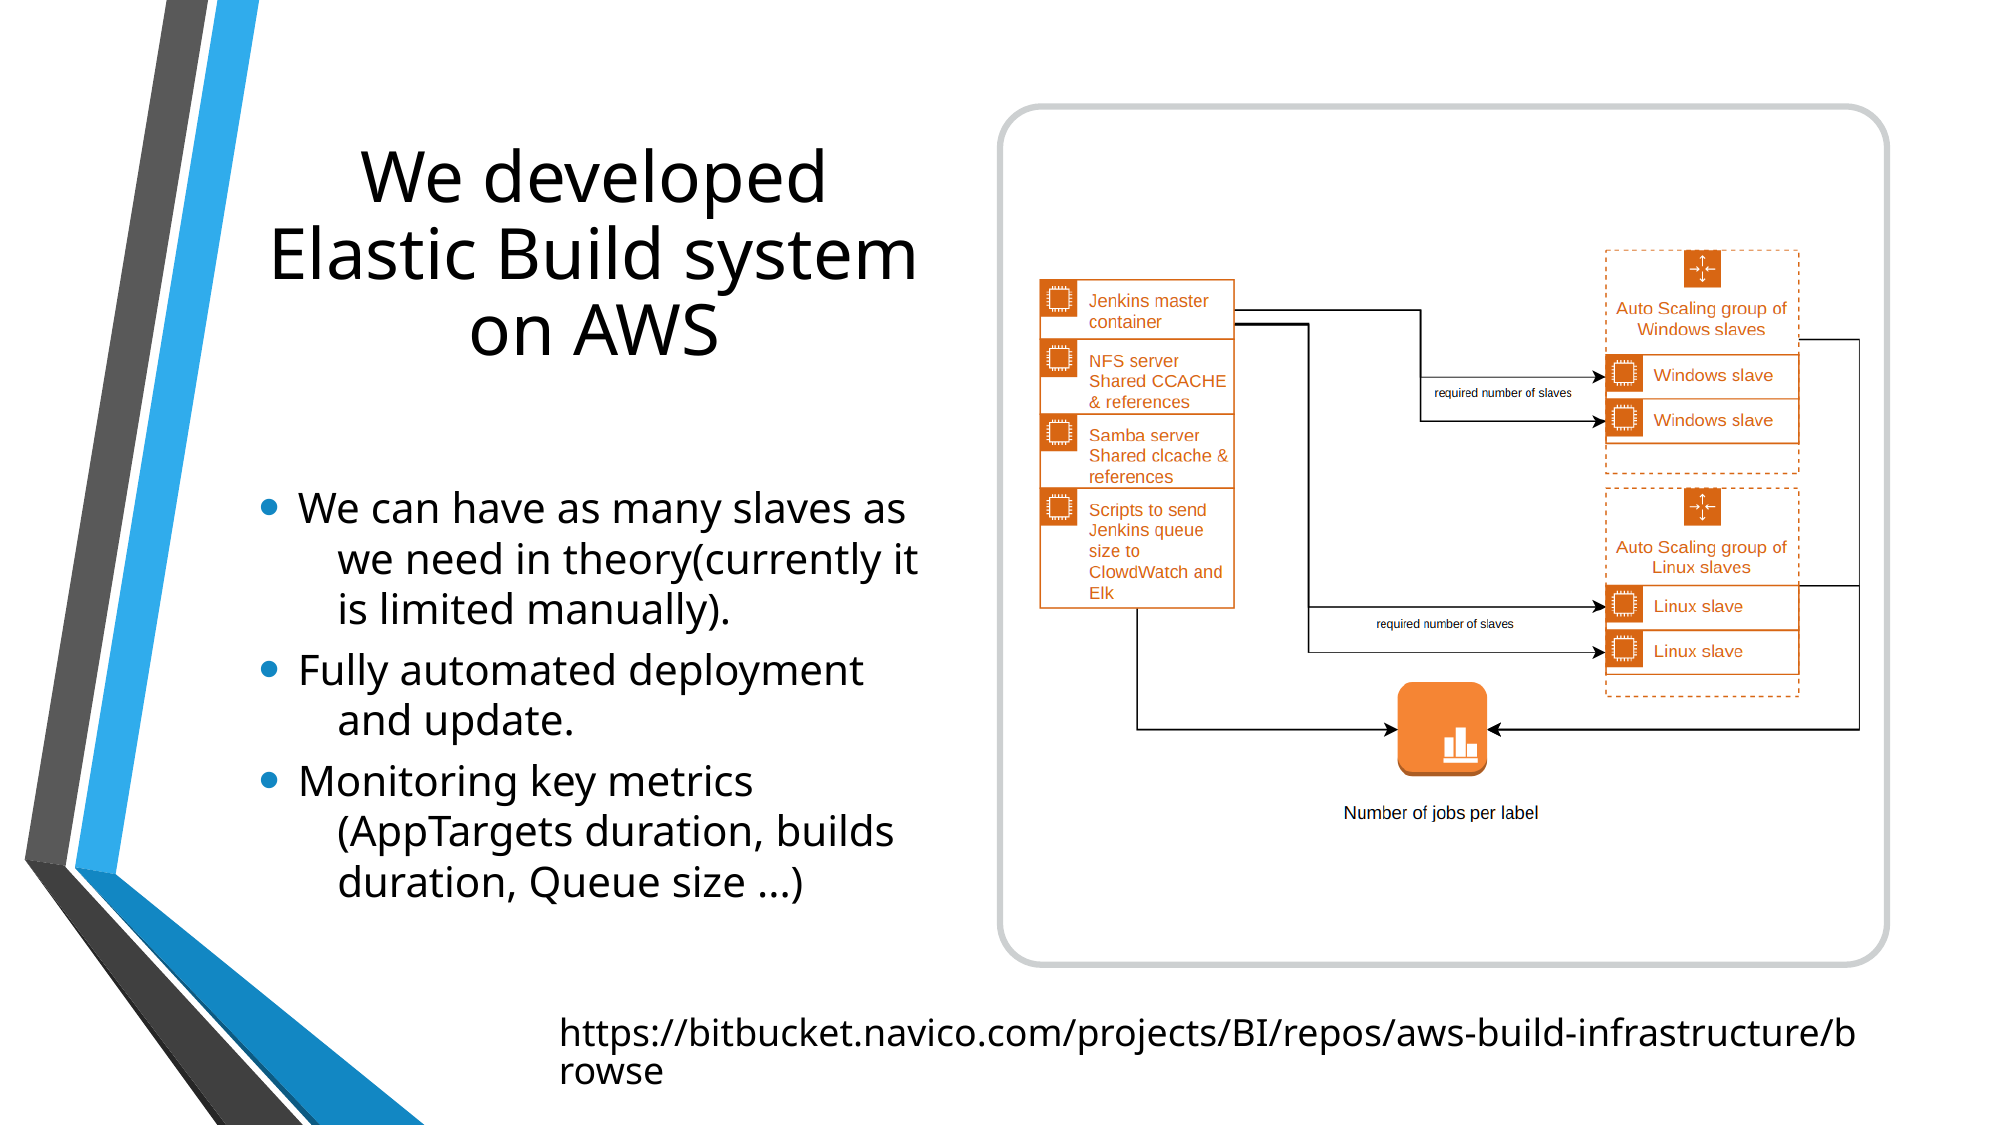

# We developed Elastic Build system on AWS
We can have as many slaves as we need in theory(currently it is limited manually).
Fully automated deployment and update.
Monitoring key metrics (AppTargets duration, builds duration, Queue size ...)
https://bitbucket.navico.com/projects/BI/repos/aws-build-infrastructure/browse